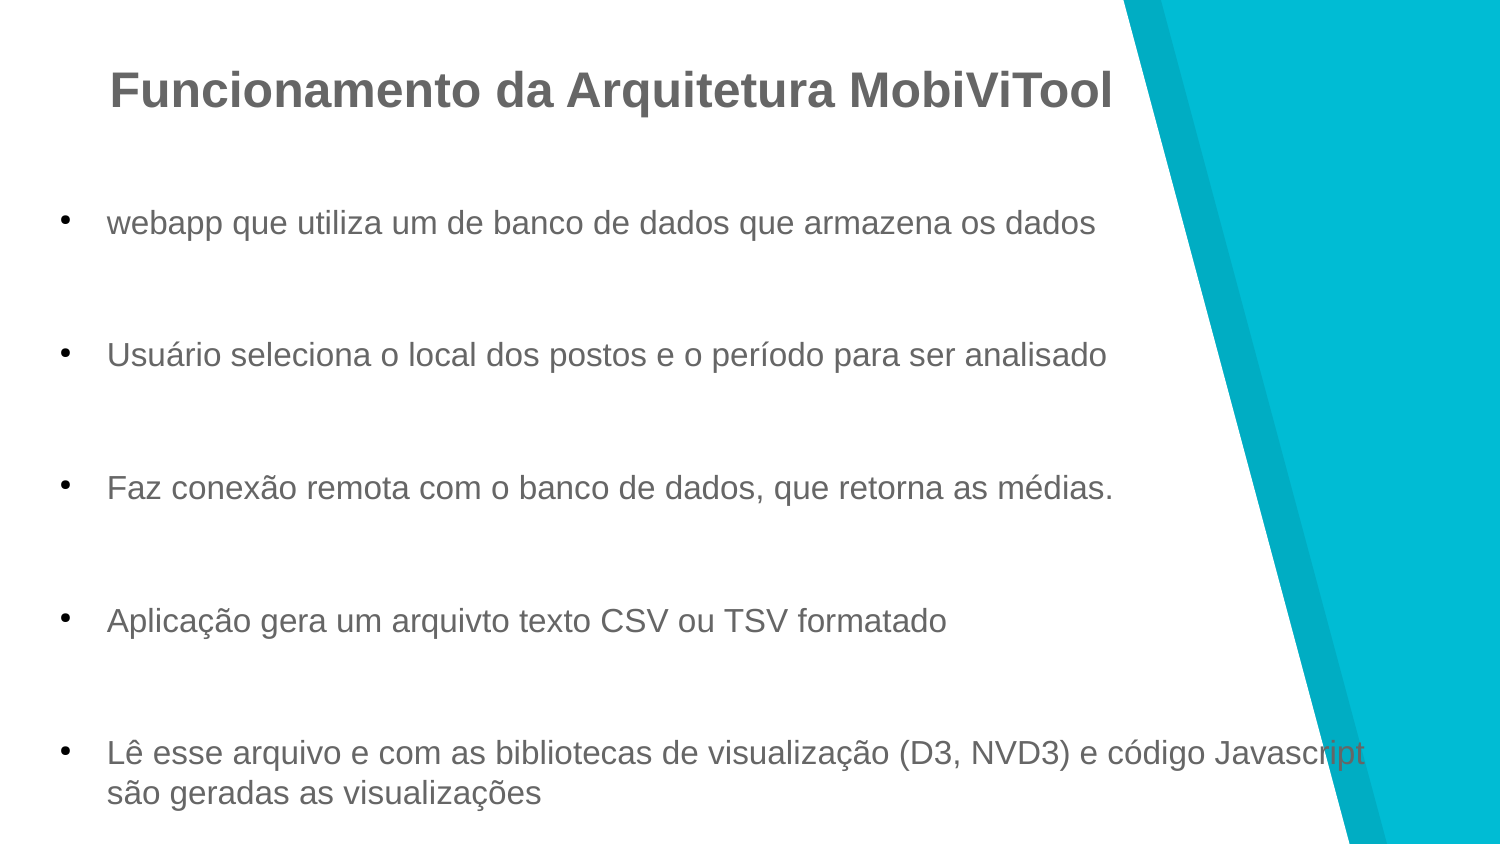

# Funcionamento da Arquitetura MobiViTool
webapp que utiliza um de banco de dados que armazena os dados
Usuário seleciona o local dos postos e o período para ser analisado
Faz conexão remota com o banco de dados, que retorna as médias.
Aplicação gera um arquivto texto CSV ou TSV formatado
Lê esse arquivo e com as bibliotecas de visualização (D3, NVD3) e código Javascript são geradas as visualizações